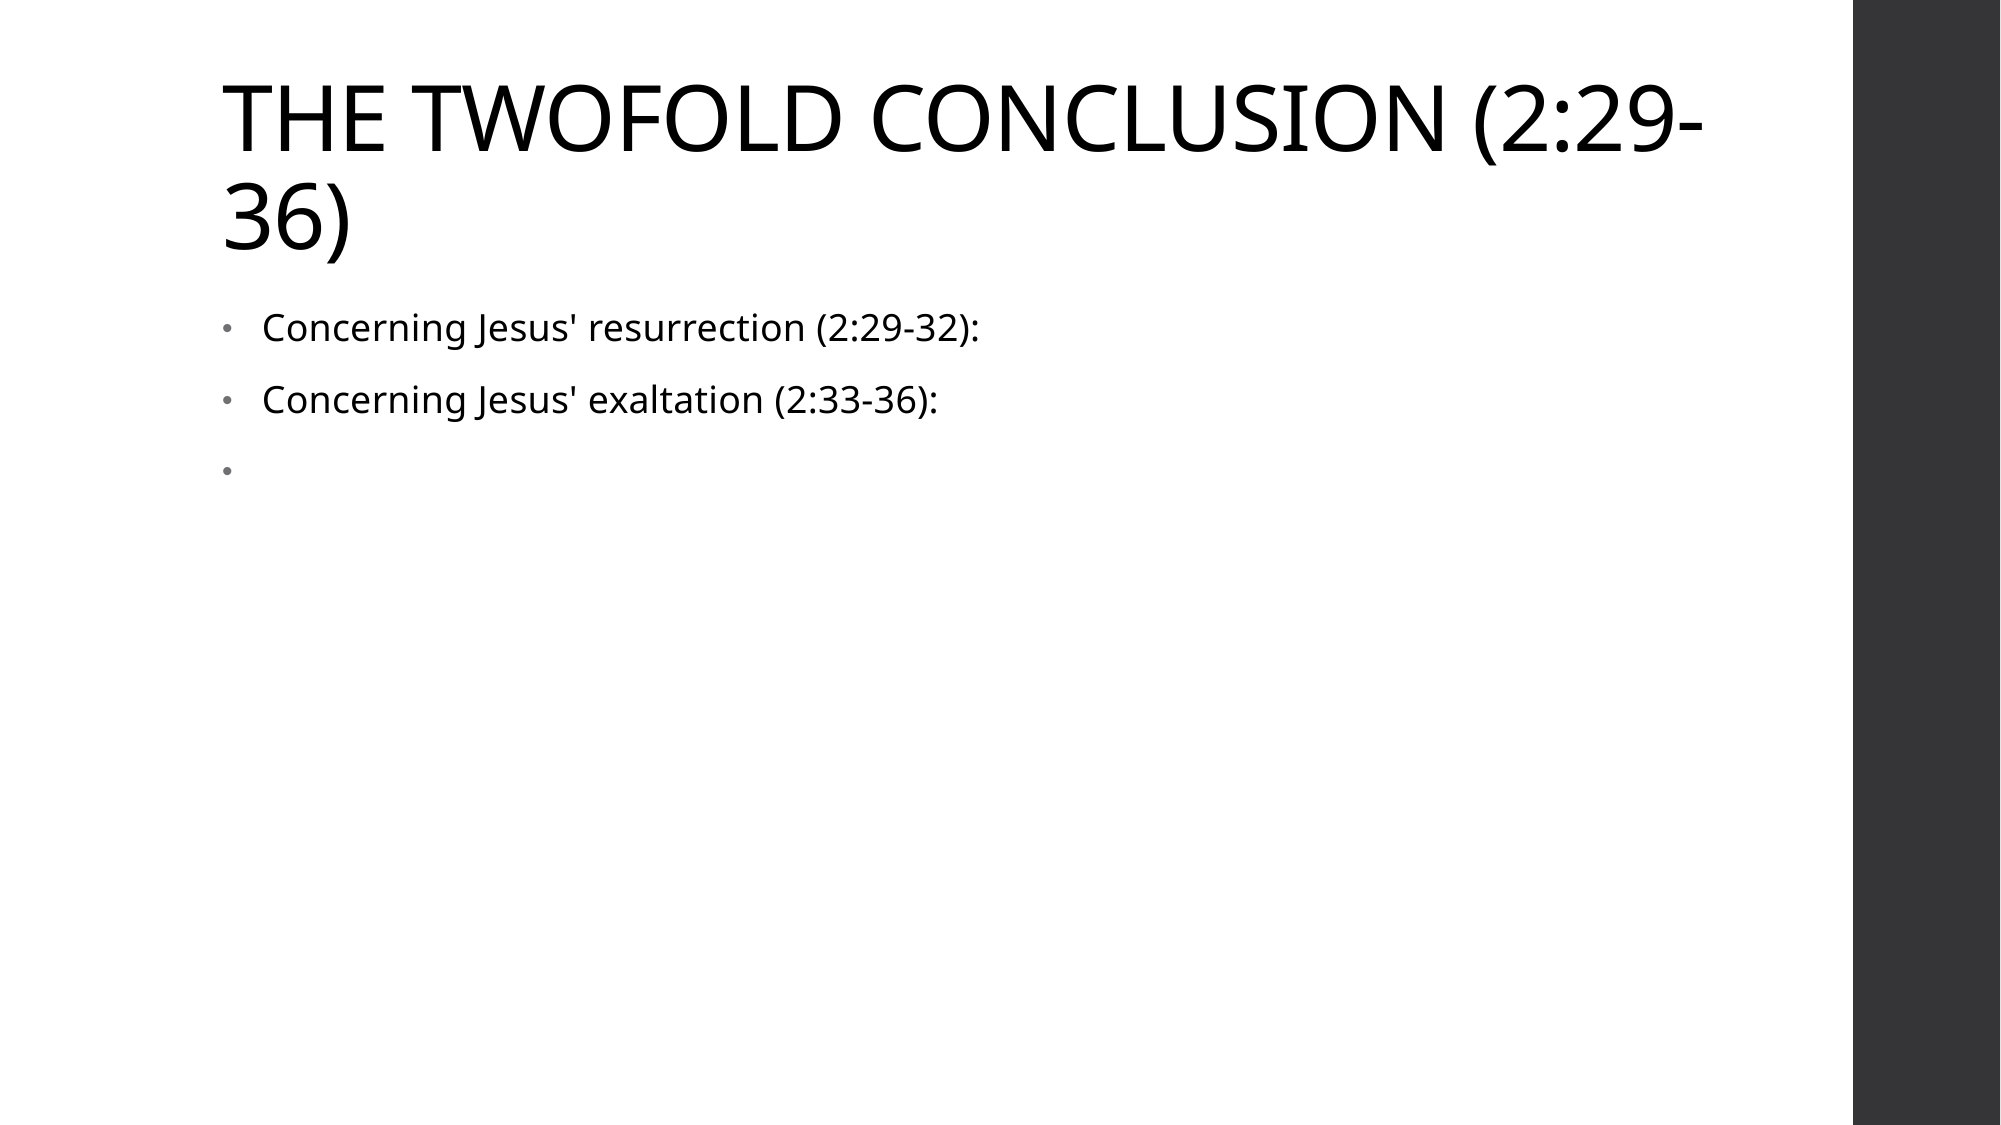

# THE TWOFOLD CONCLUSION (2:29-36)
 Concerning Jesus' resurrection (2:29-32):
 Concerning Jesus' exaltation (2:33-36):